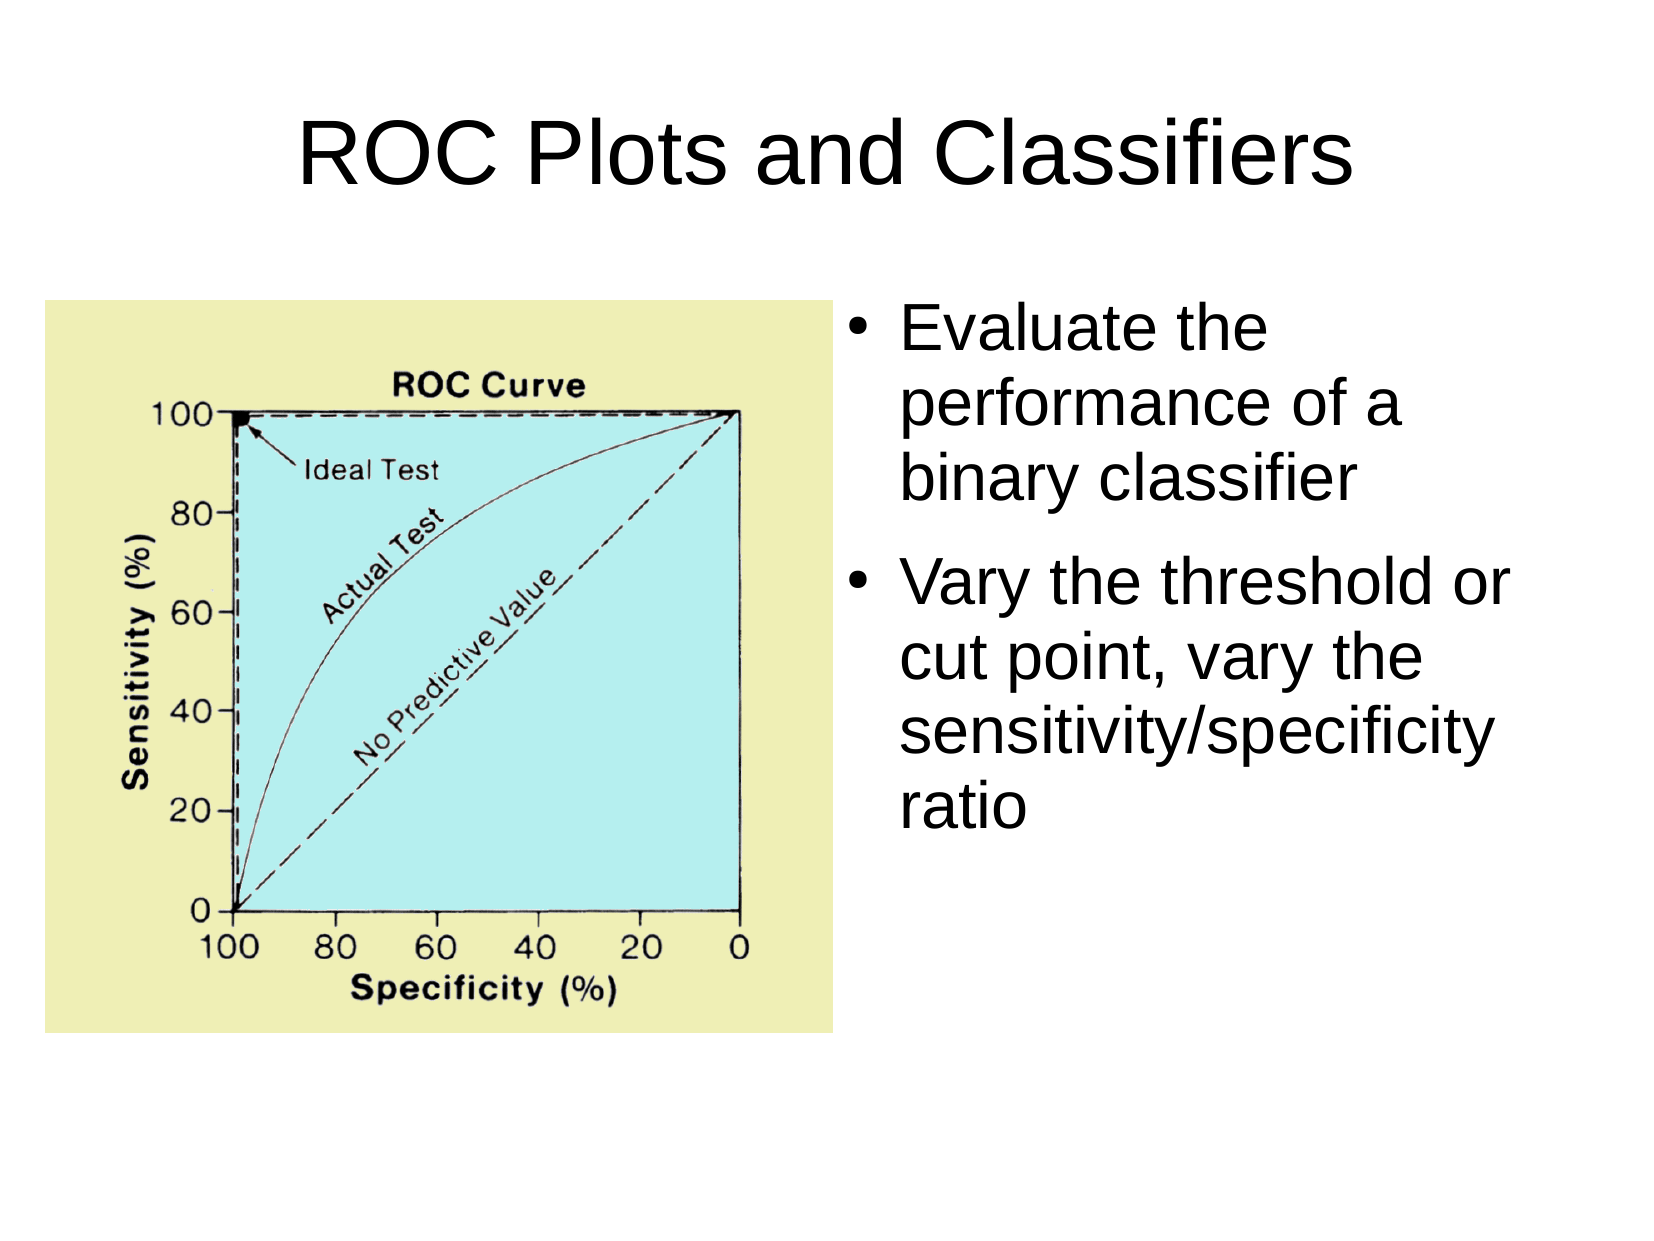

# ROC Plots and Classifiers
Evaluate the performance of a binary classifier
Vary the threshold or cut point, vary the sensitivity/specificity ratio